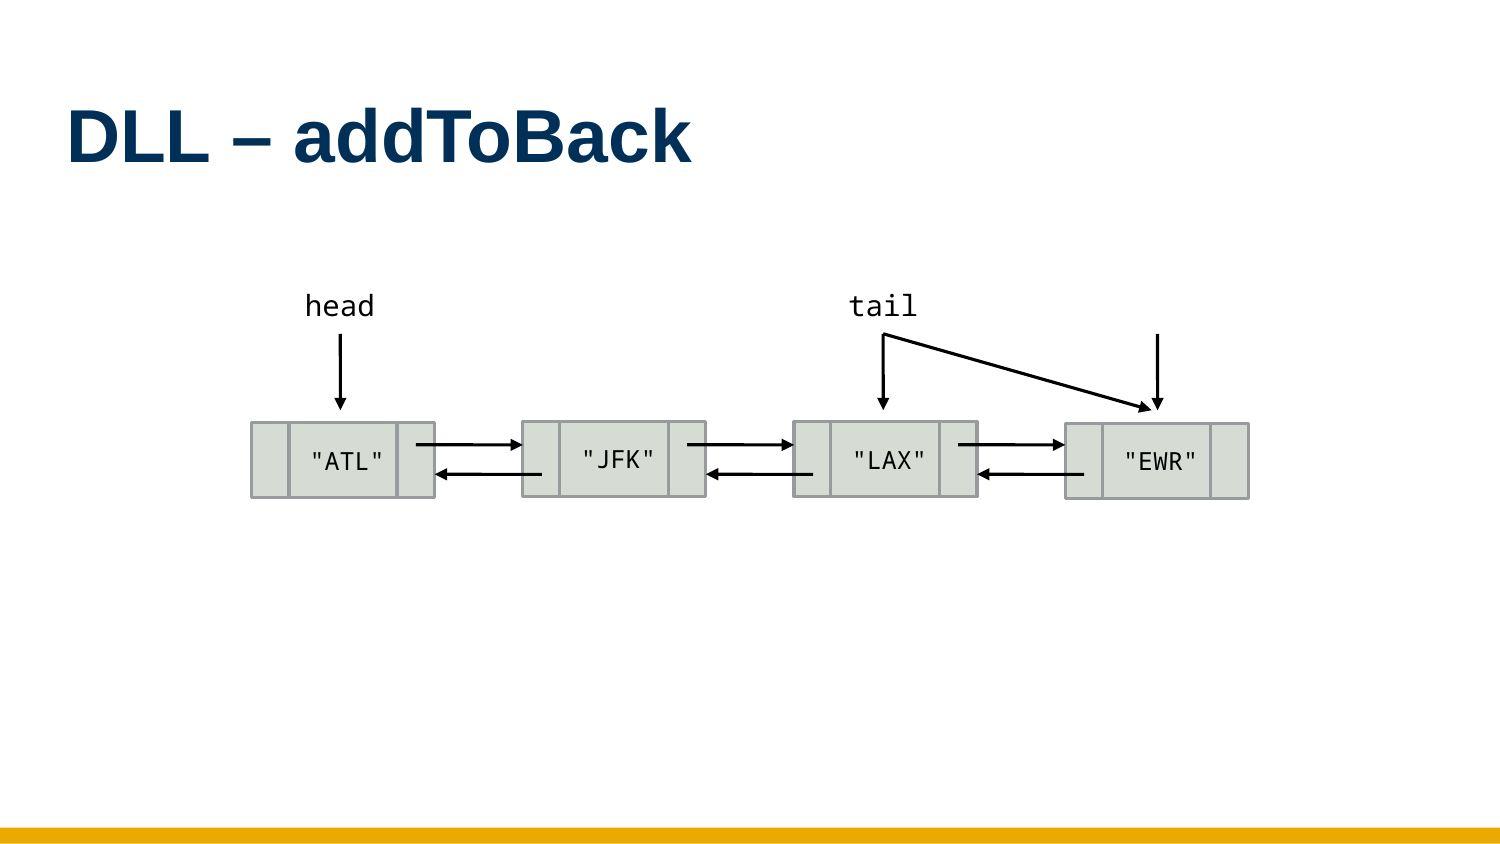

# DLL – addToBack
tail
head
"JFK"
"EWR"
"LAX"
"ATL"